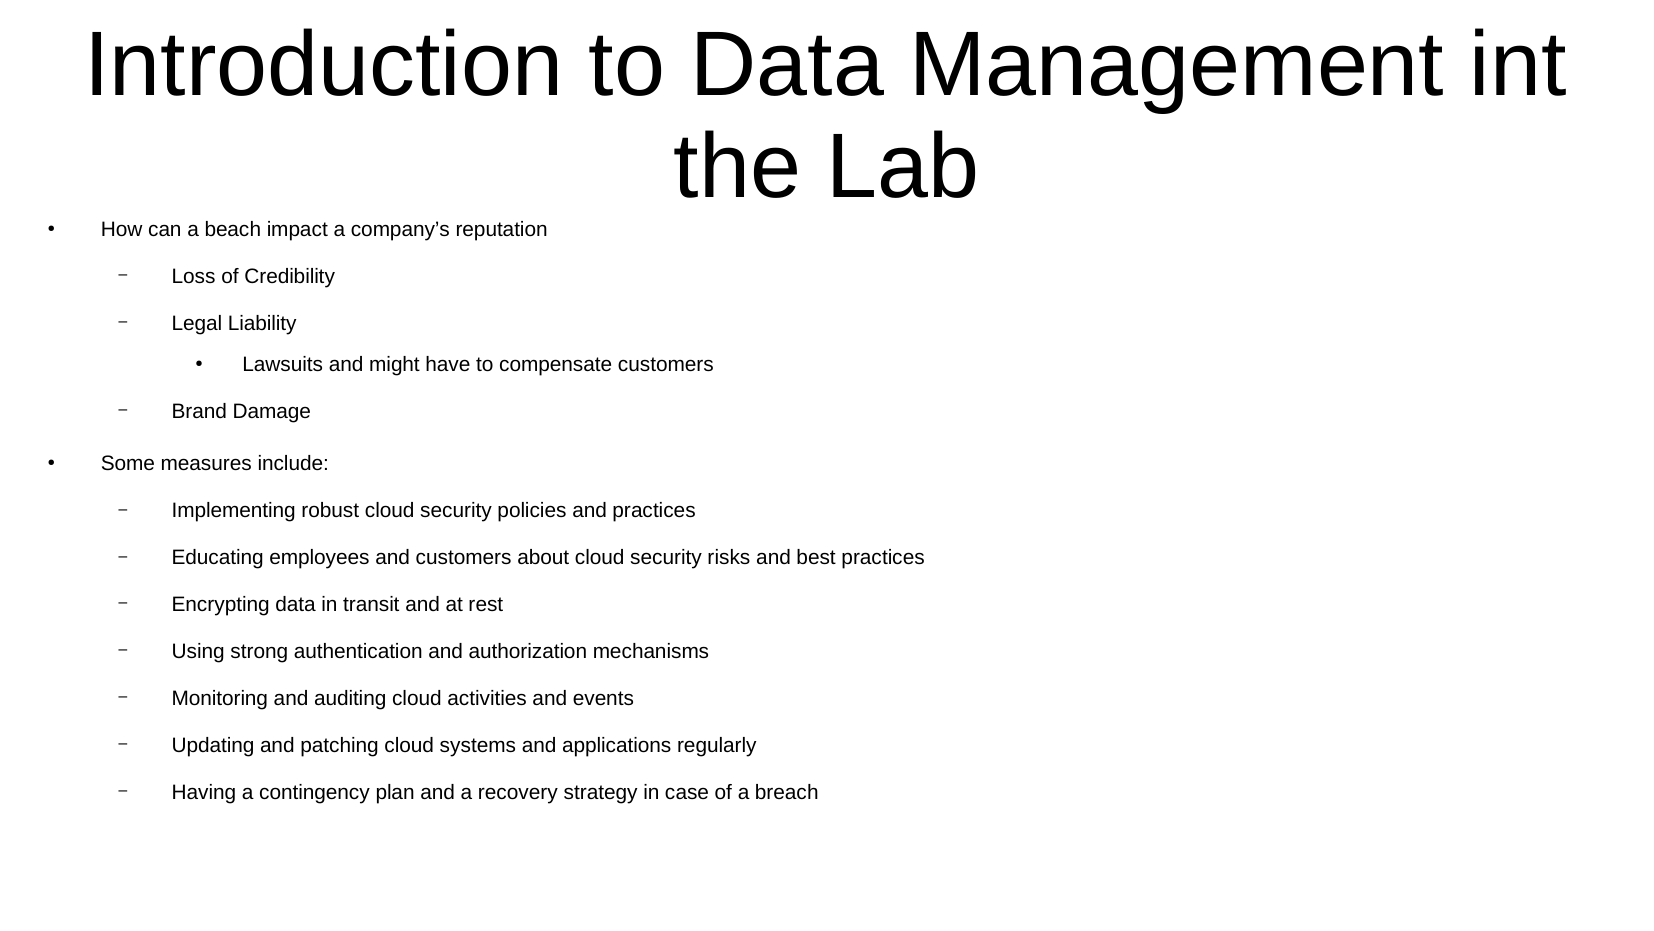

# Introduction to Data Management int the Lab
How can a beach impact a company’s reputation
Loss of Credibility
Legal Liability
Lawsuits and might have to compensate customers
Brand Damage
Some measures include:
Implementing robust cloud security policies and practices
Educating employees and customers about cloud security risks and best practices
Encrypting data in transit and at rest
Using strong authentication and authorization mechanisms
Monitoring and auditing cloud activities and events
Updating and patching cloud systems and applications regularly
Having a contingency plan and a recovery strategy in case of a breach